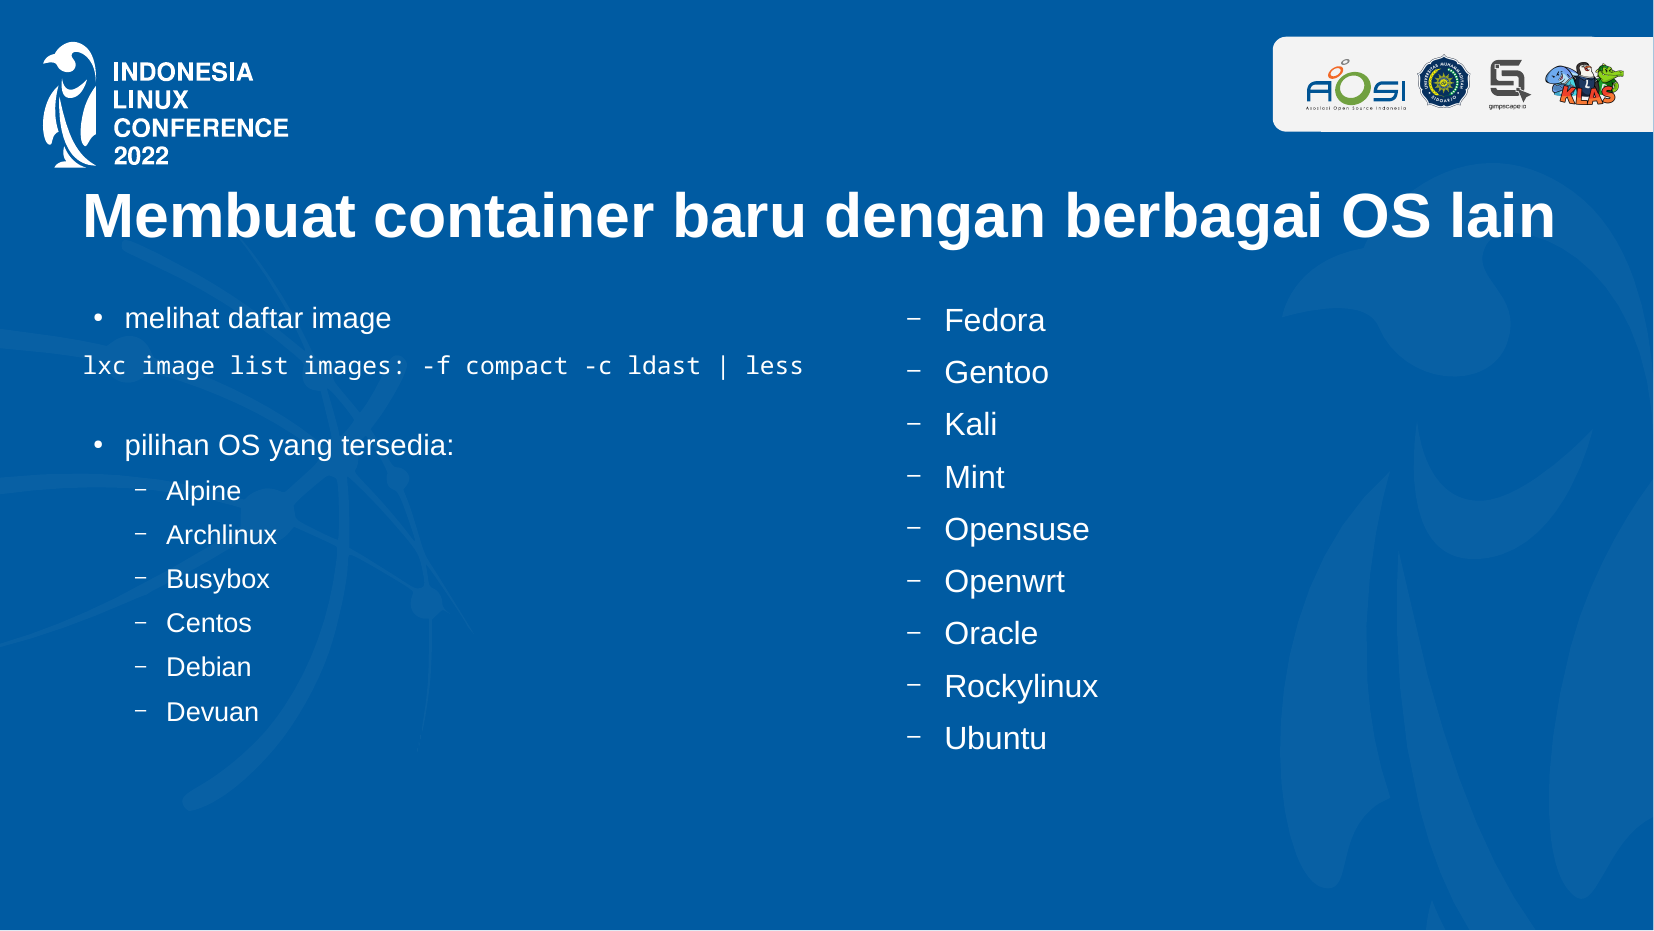

# Membuat container baru dengan berbagai OS lain
melihat daftar image
lxc image list images: -f compact -c ldast | less
pilihan OS yang tersedia:
Alpine
Archlinux
Busybox
Centos
Debian
Devuan
Fedora
Gentoo
Kali
Mint
Opensuse
Openwrt
Oracle
Rockylinux
Ubuntu